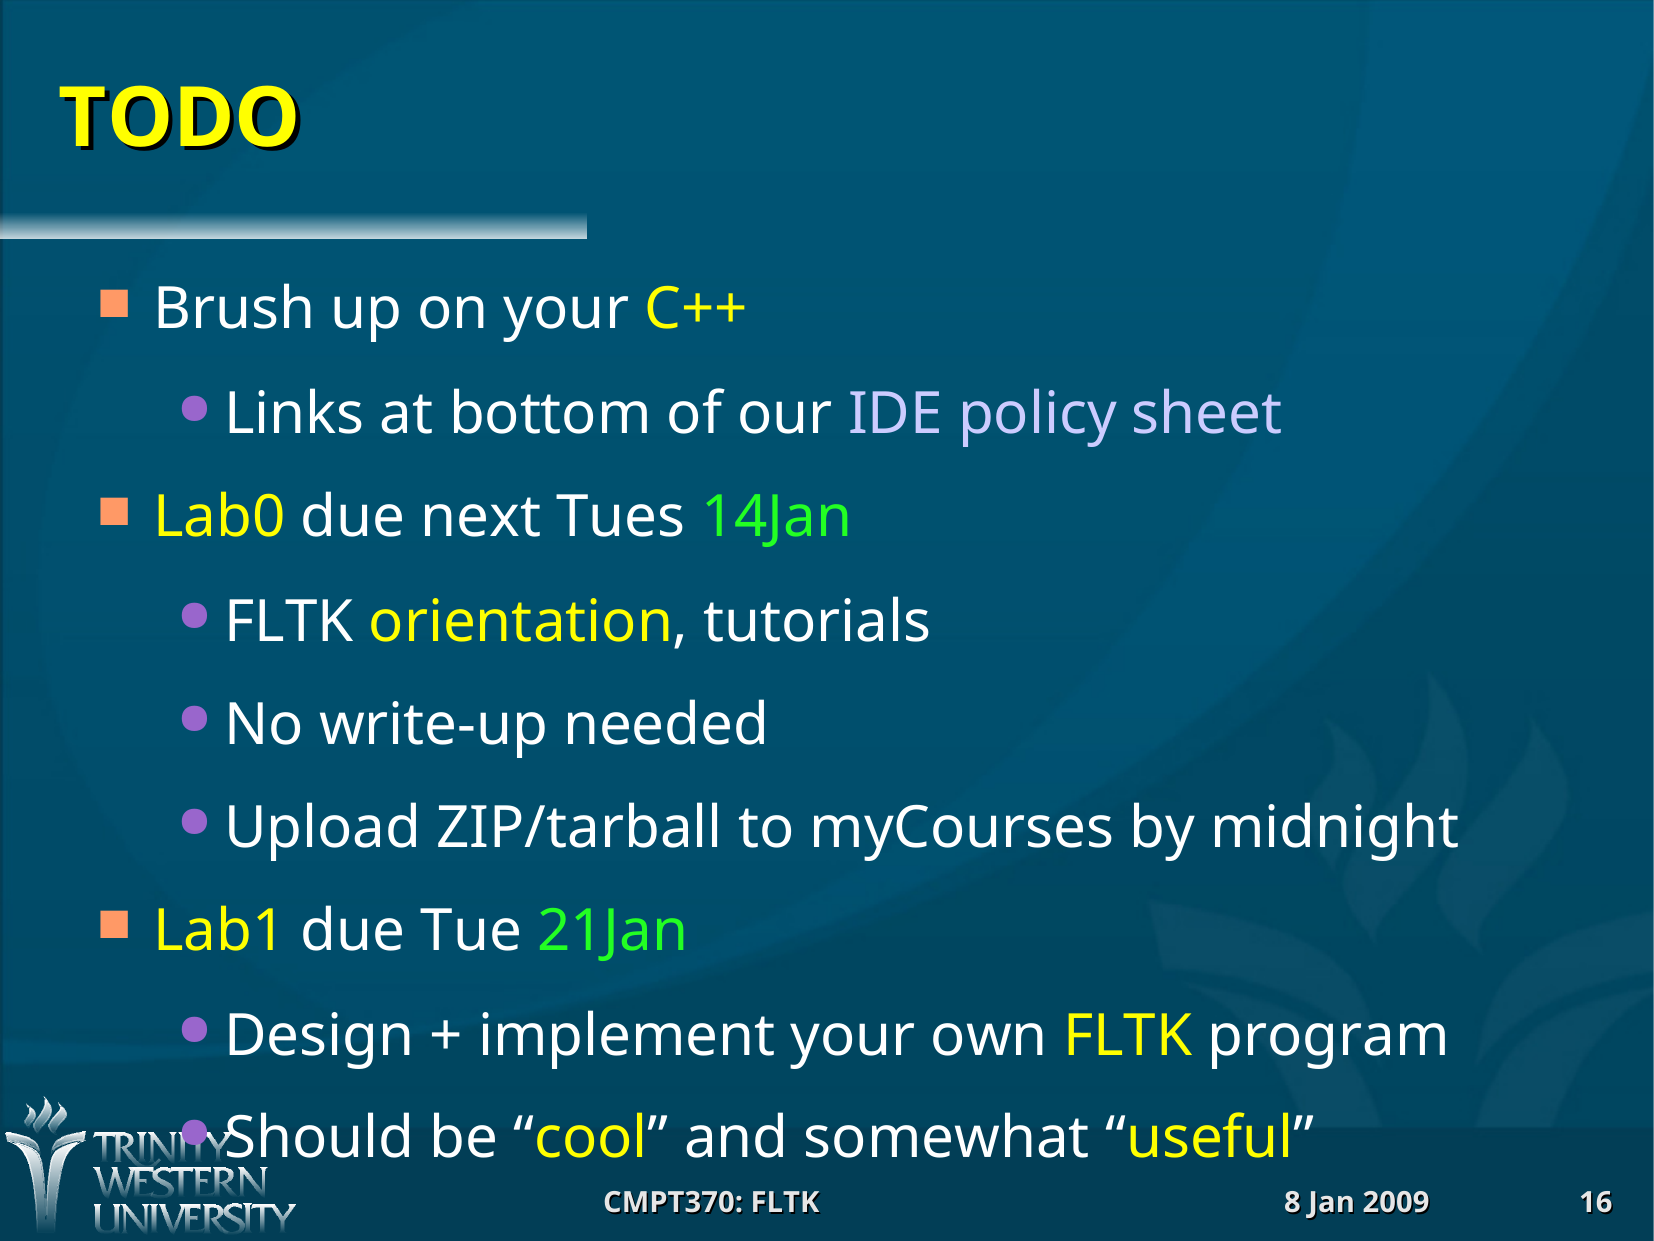

# TODO
Brush up on your C++
Links at bottom of our IDE policy sheet
Lab0 due next Tues 14Jan
FLTK orientation, tutorials
No write-up needed
Upload ZIP/tarball to myCourses by midnight
Lab1 due Tue 21Jan
Design + implement your own FLTK program
Should be “cool” and somewhat “useful”
CMPT370: FLTK
8 Jan 2009
16